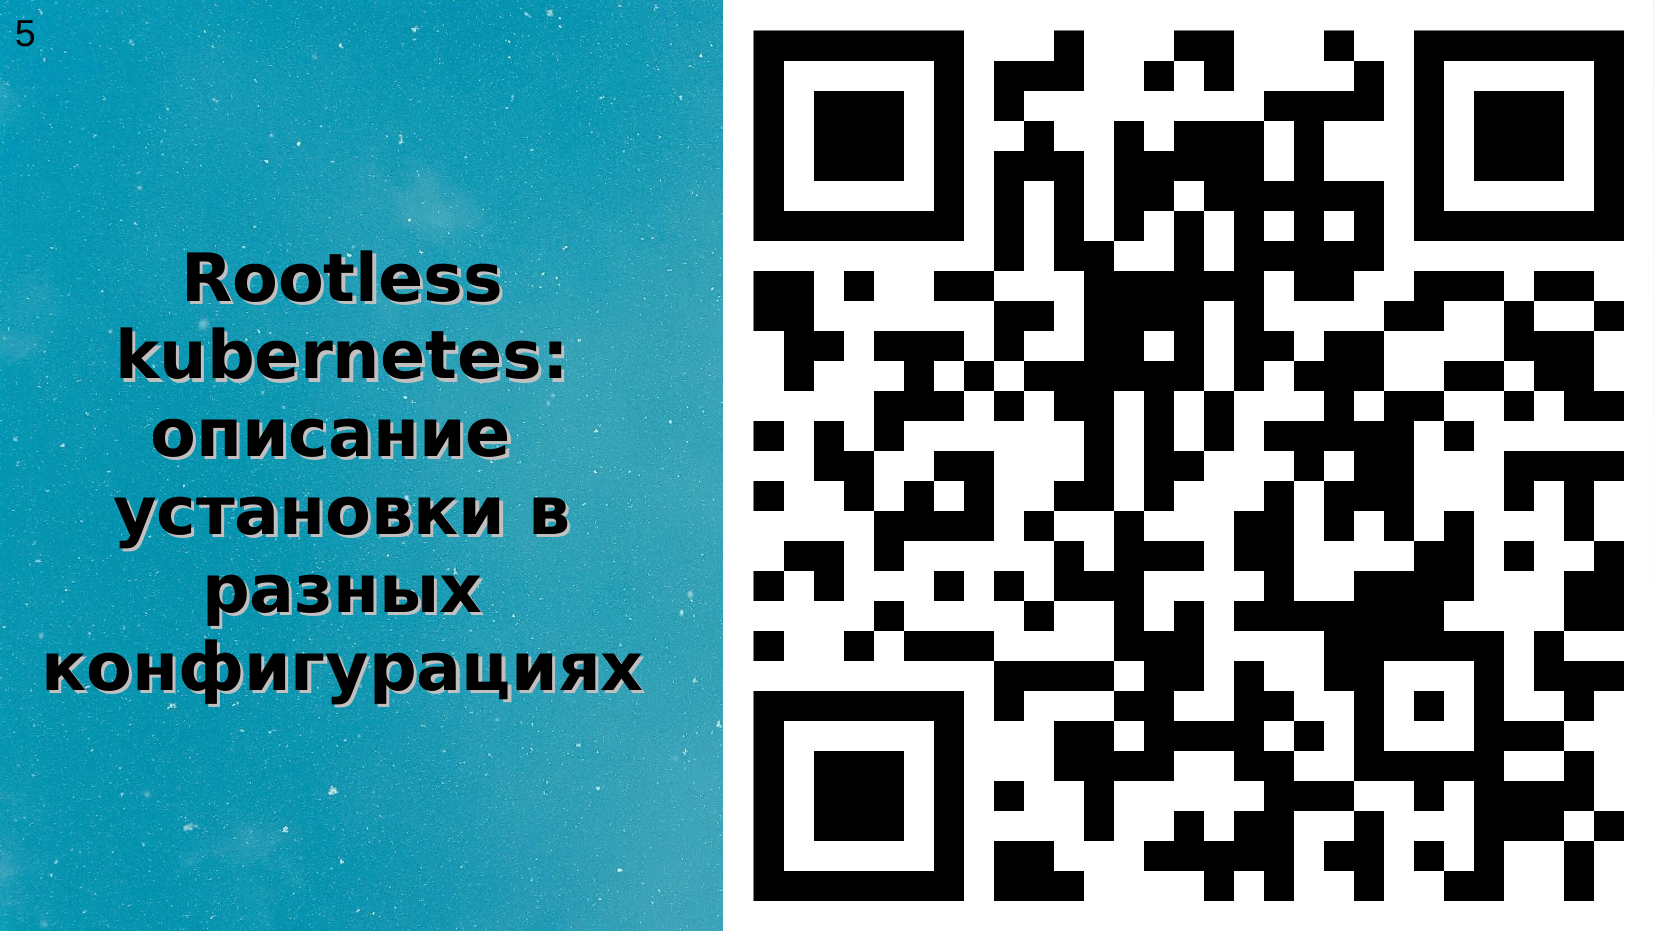

# Rootless kubernetes: описание установки в разных конфигурациях